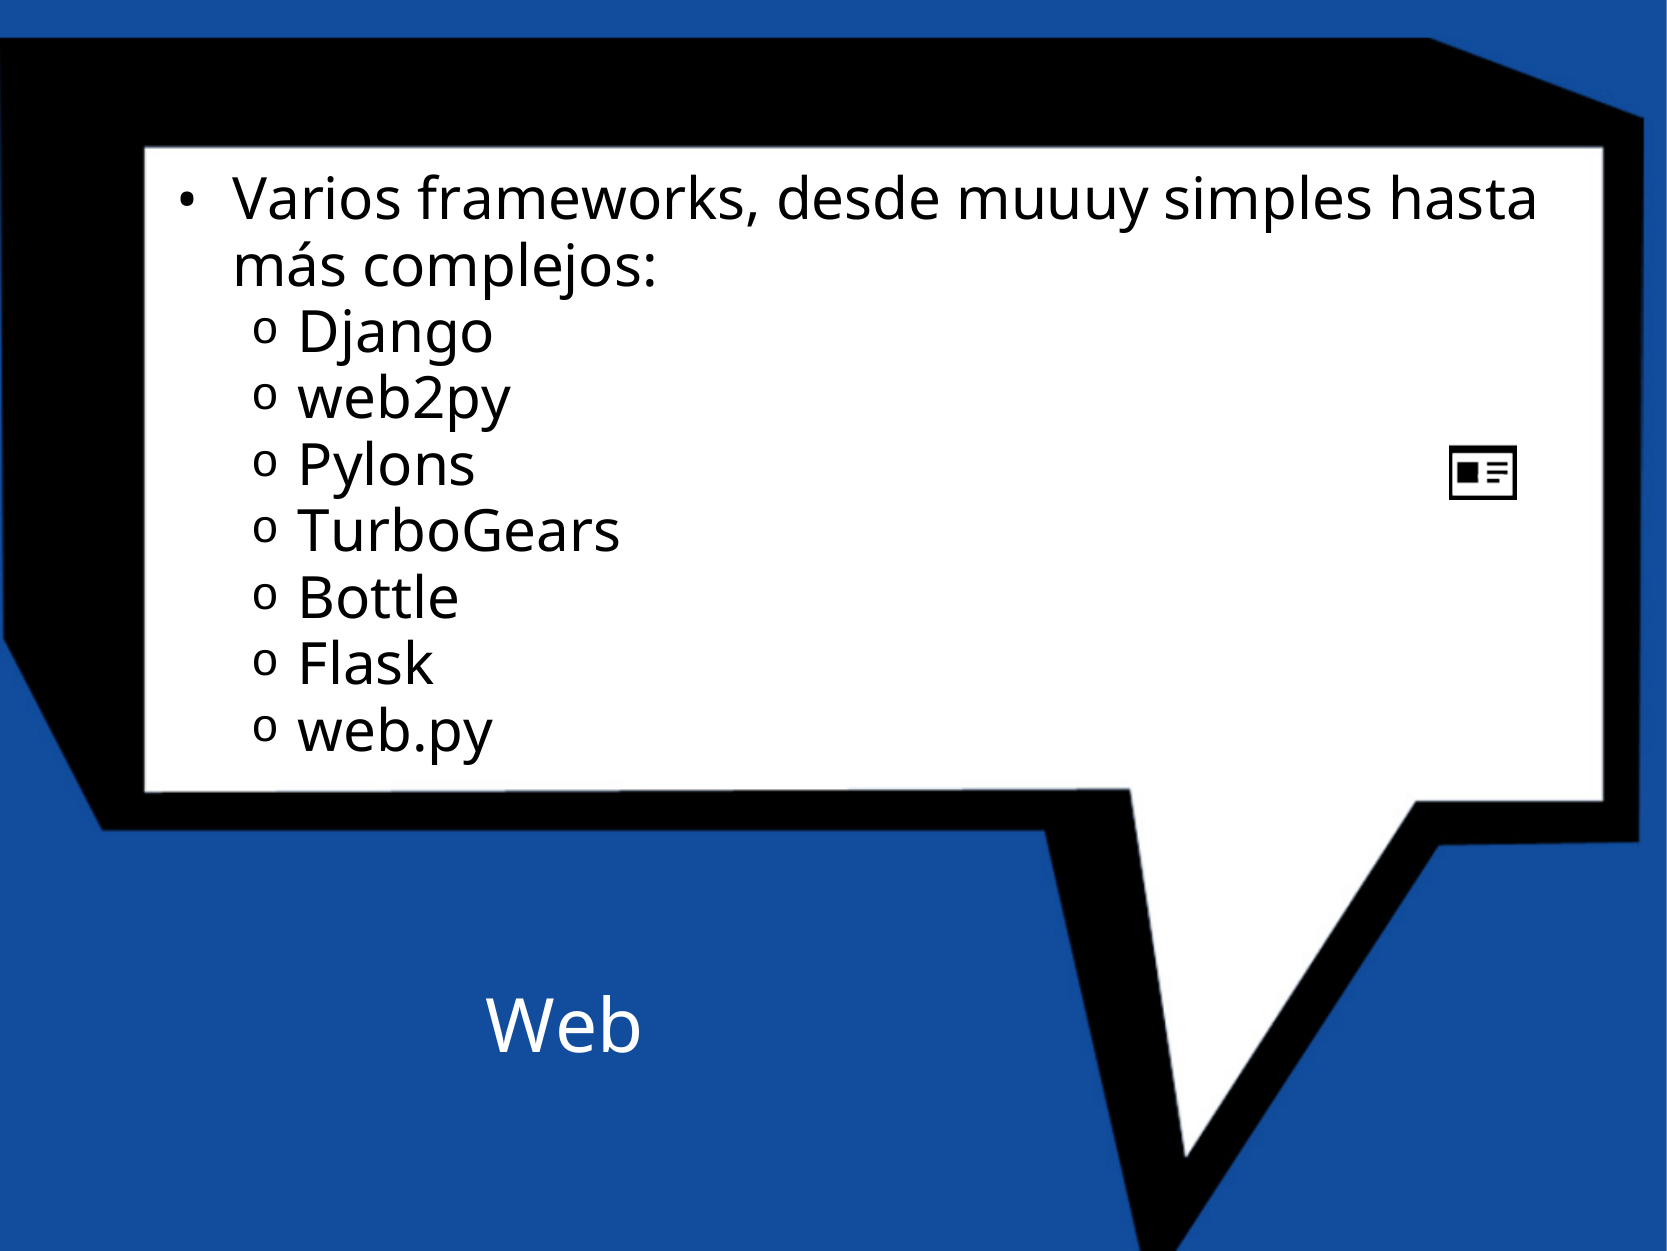

Varios frameworks, desde muuuy simples hasta más complejos:
Django
web2py
Pylons
TurboGears
Bottle
Flask
web.py
# Web